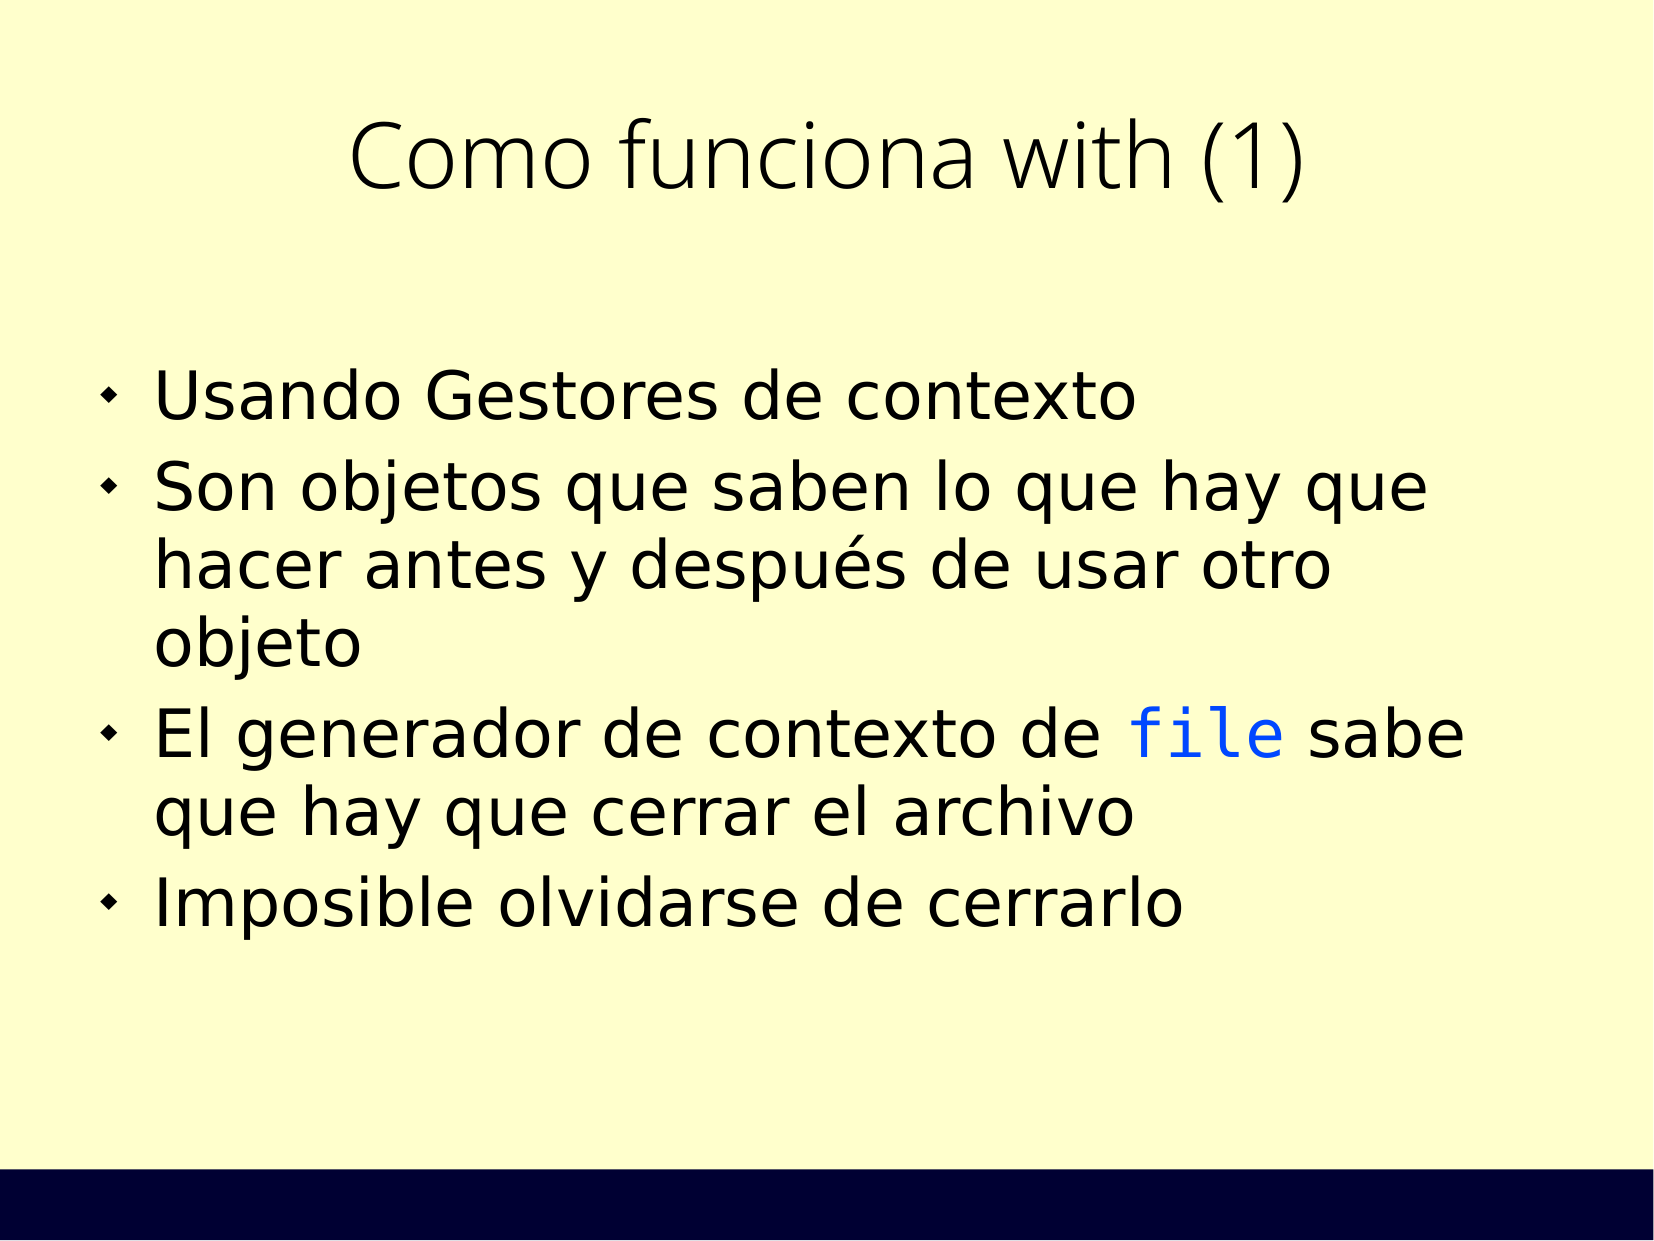

# Como funciona with (1)
Usando Gestores de contexto
Son objetos que saben lo que hay que hacer antes y después de usar otro objeto
El generador de contexto de file sabe que hay que cerrar el archivo
Imposible olvidarse de cerrarlo